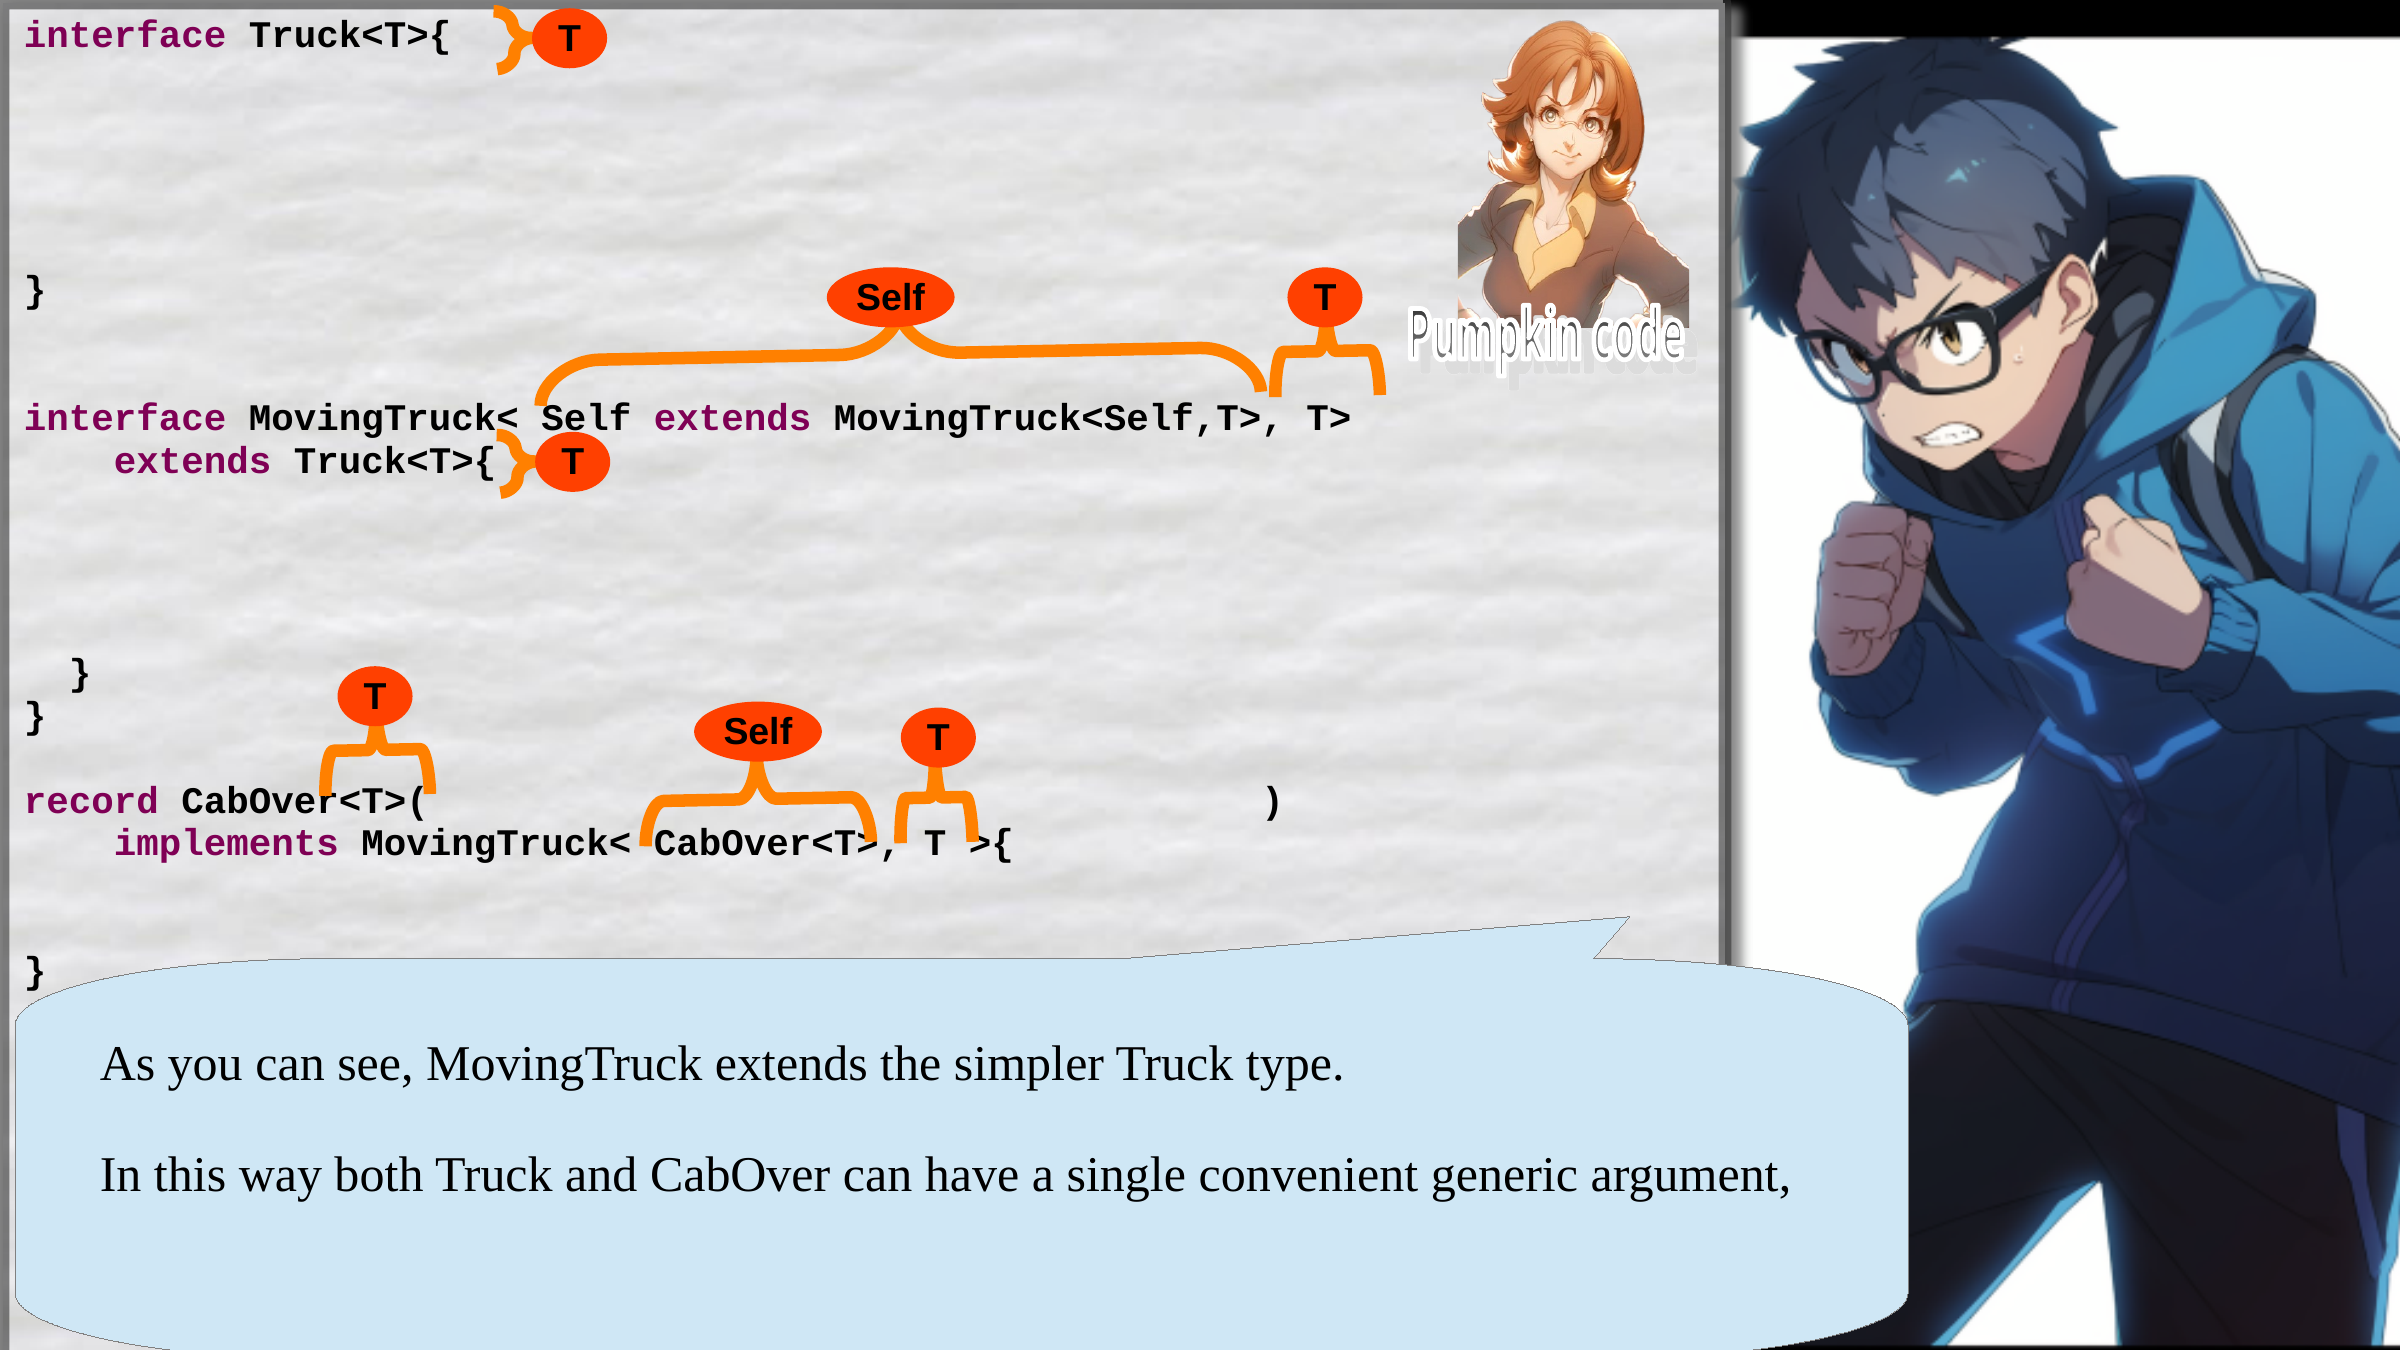

interface Truck<T>{
}
interface MovingTruck< Self extends MovingTruck<Self,T>, T>
 extends Truck<T>{
 }
}
record CabOver<T>( )
 implements MovingTruck< CabOver<T>, T >{
}
T
Self
T
Pumpkin code
T
T
Self
T
As you can see, MovingTruck extends the simpler Truck type.
In this way both Truck and CabOver can have a single convenient generic argument,